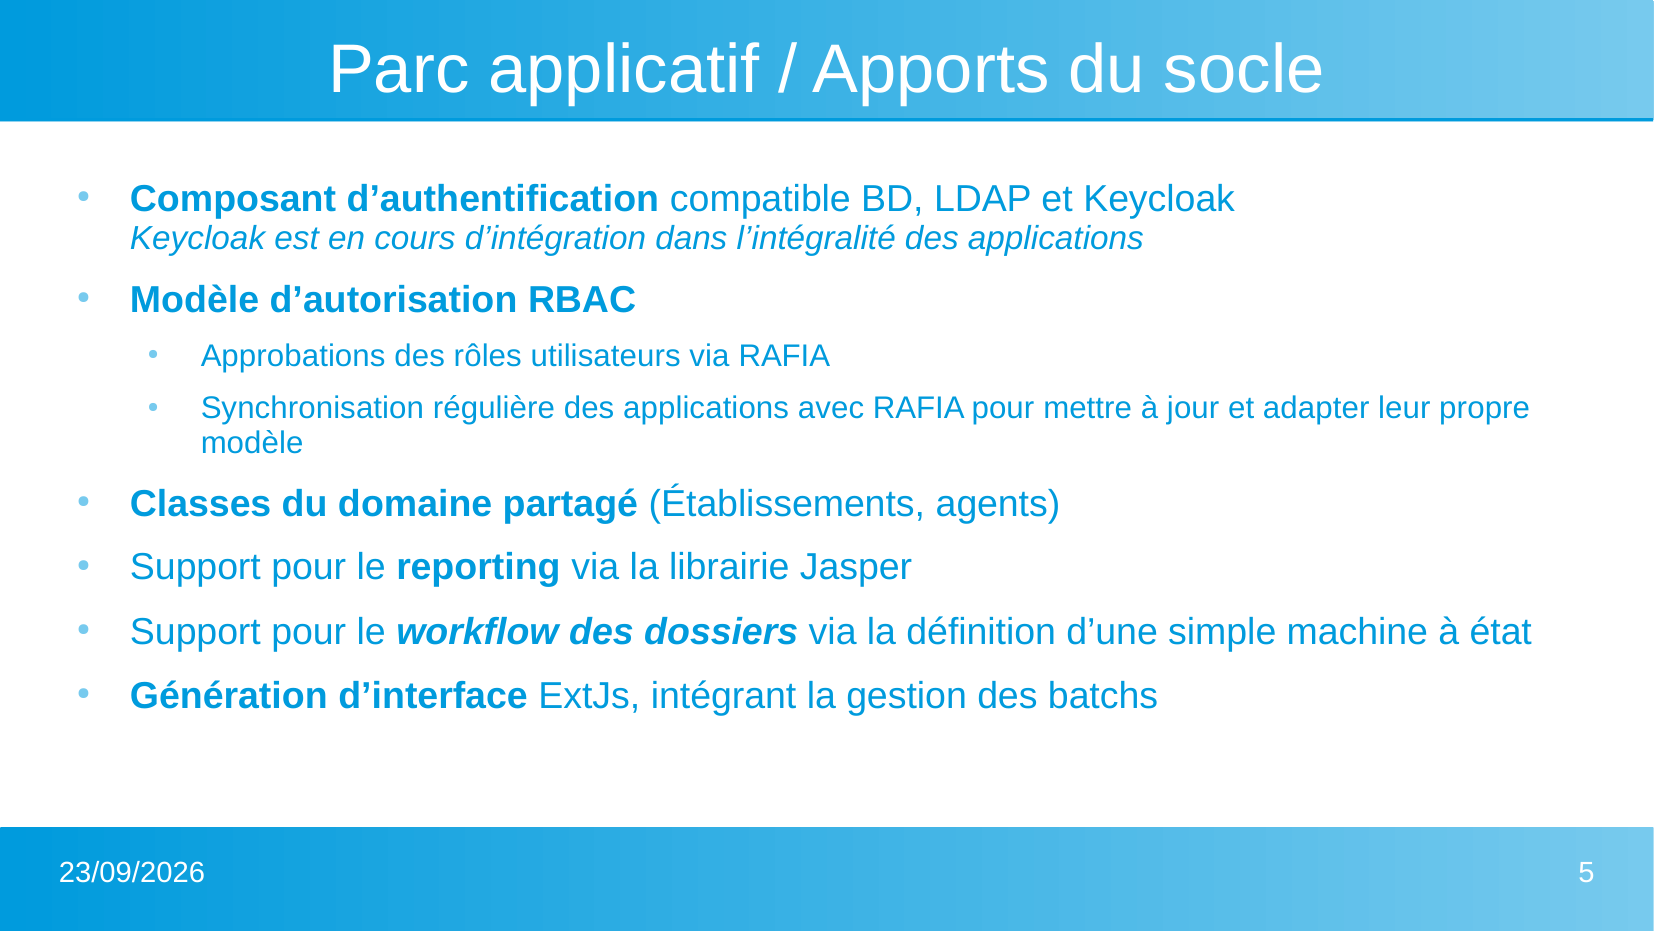

# Parc applicatif / Apports du socle
Composant d’authentification compatible BD, LDAP et Keycloak
Keycloak est en cours d’intégration dans l’intégralité des applications
Modèle d’autorisation RBAC
Approbations des rôles utilisateurs via RAFIA
Synchronisation régulière des applications avec RAFIA pour mettre à jour et adapter leur propre modèle
Classes du domaine partagé (Établissements, agents)
Support pour le reporting via la librairie Jasper
Support pour le workflow des dossiers via la définition d’une simple machine à état
Génération d’interface ExtJs, intégrant la gestion des batchs
5